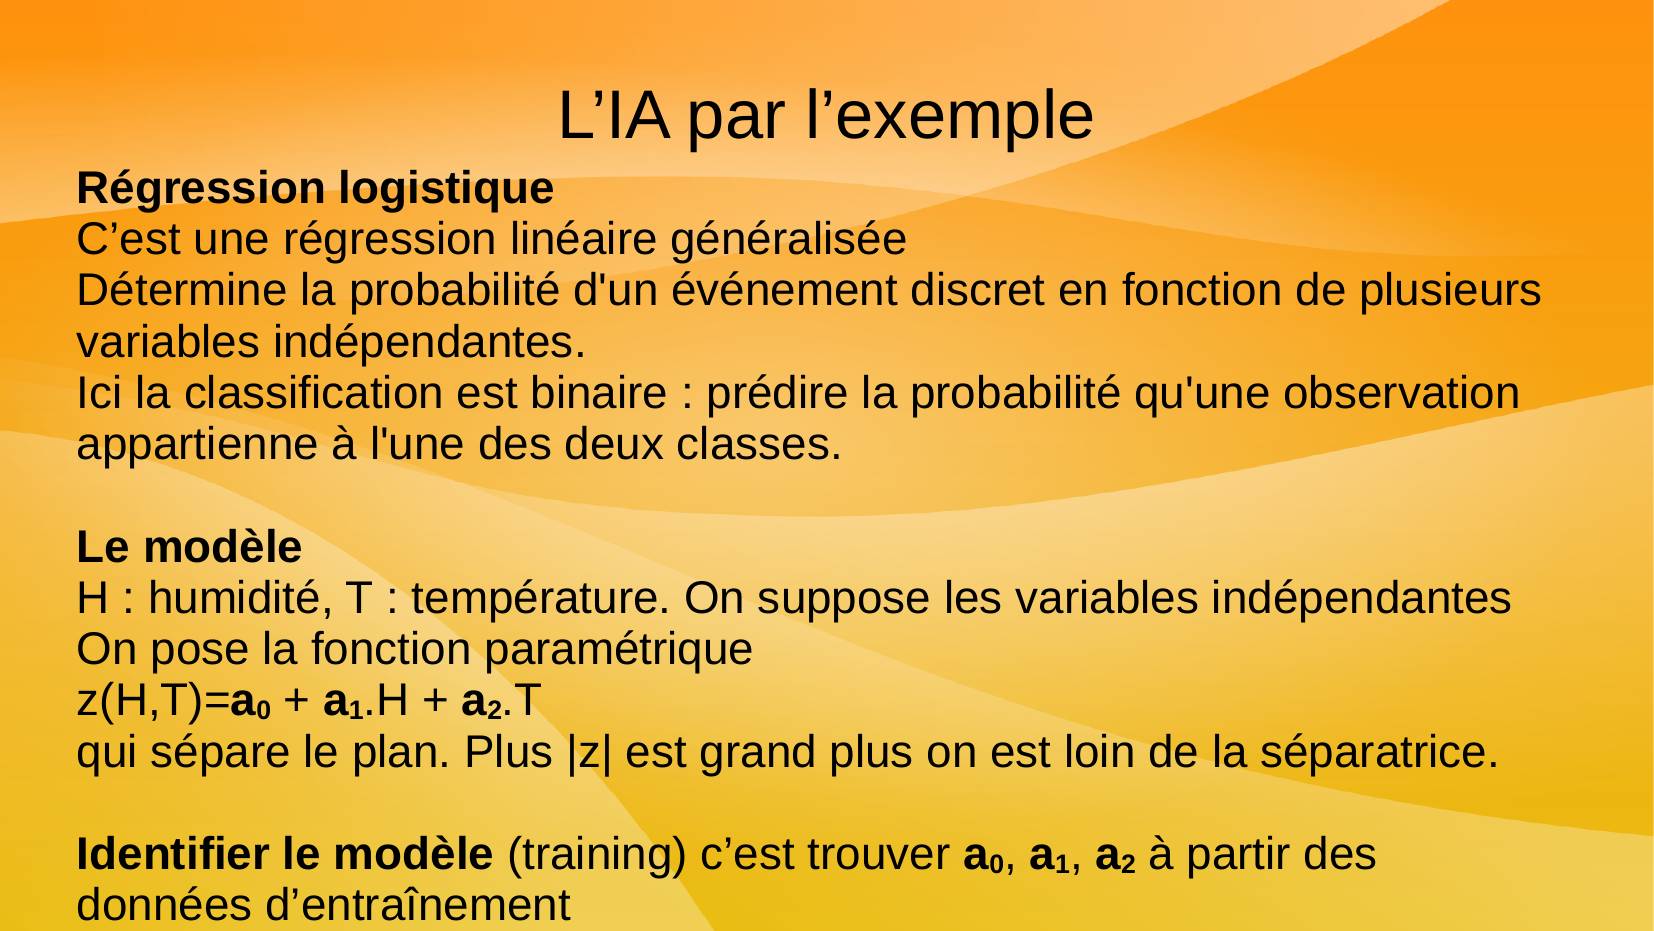

# L’IA par l’exemple
Régression logistique
C’est une régression linéaire généralisée
Détermine la probabilité d'un événement discret en fonction de plusieurs variables indépendantes.
Ici la classification est binaire : prédire la probabilité qu'une observation appartienne à l'une des deux classes.
Le modèle
H : humidité, T : température. On suppose les variables indépendantes
On pose la fonction paramétrique
z(H,T)=a0 + a1.H + a2.T
qui sépare le plan. Plus |z| est grand plus on est loin de la séparatrice.
Identifier le modèle (training) c’est trouver a0, a1, a2 à partir des données d’entraînement